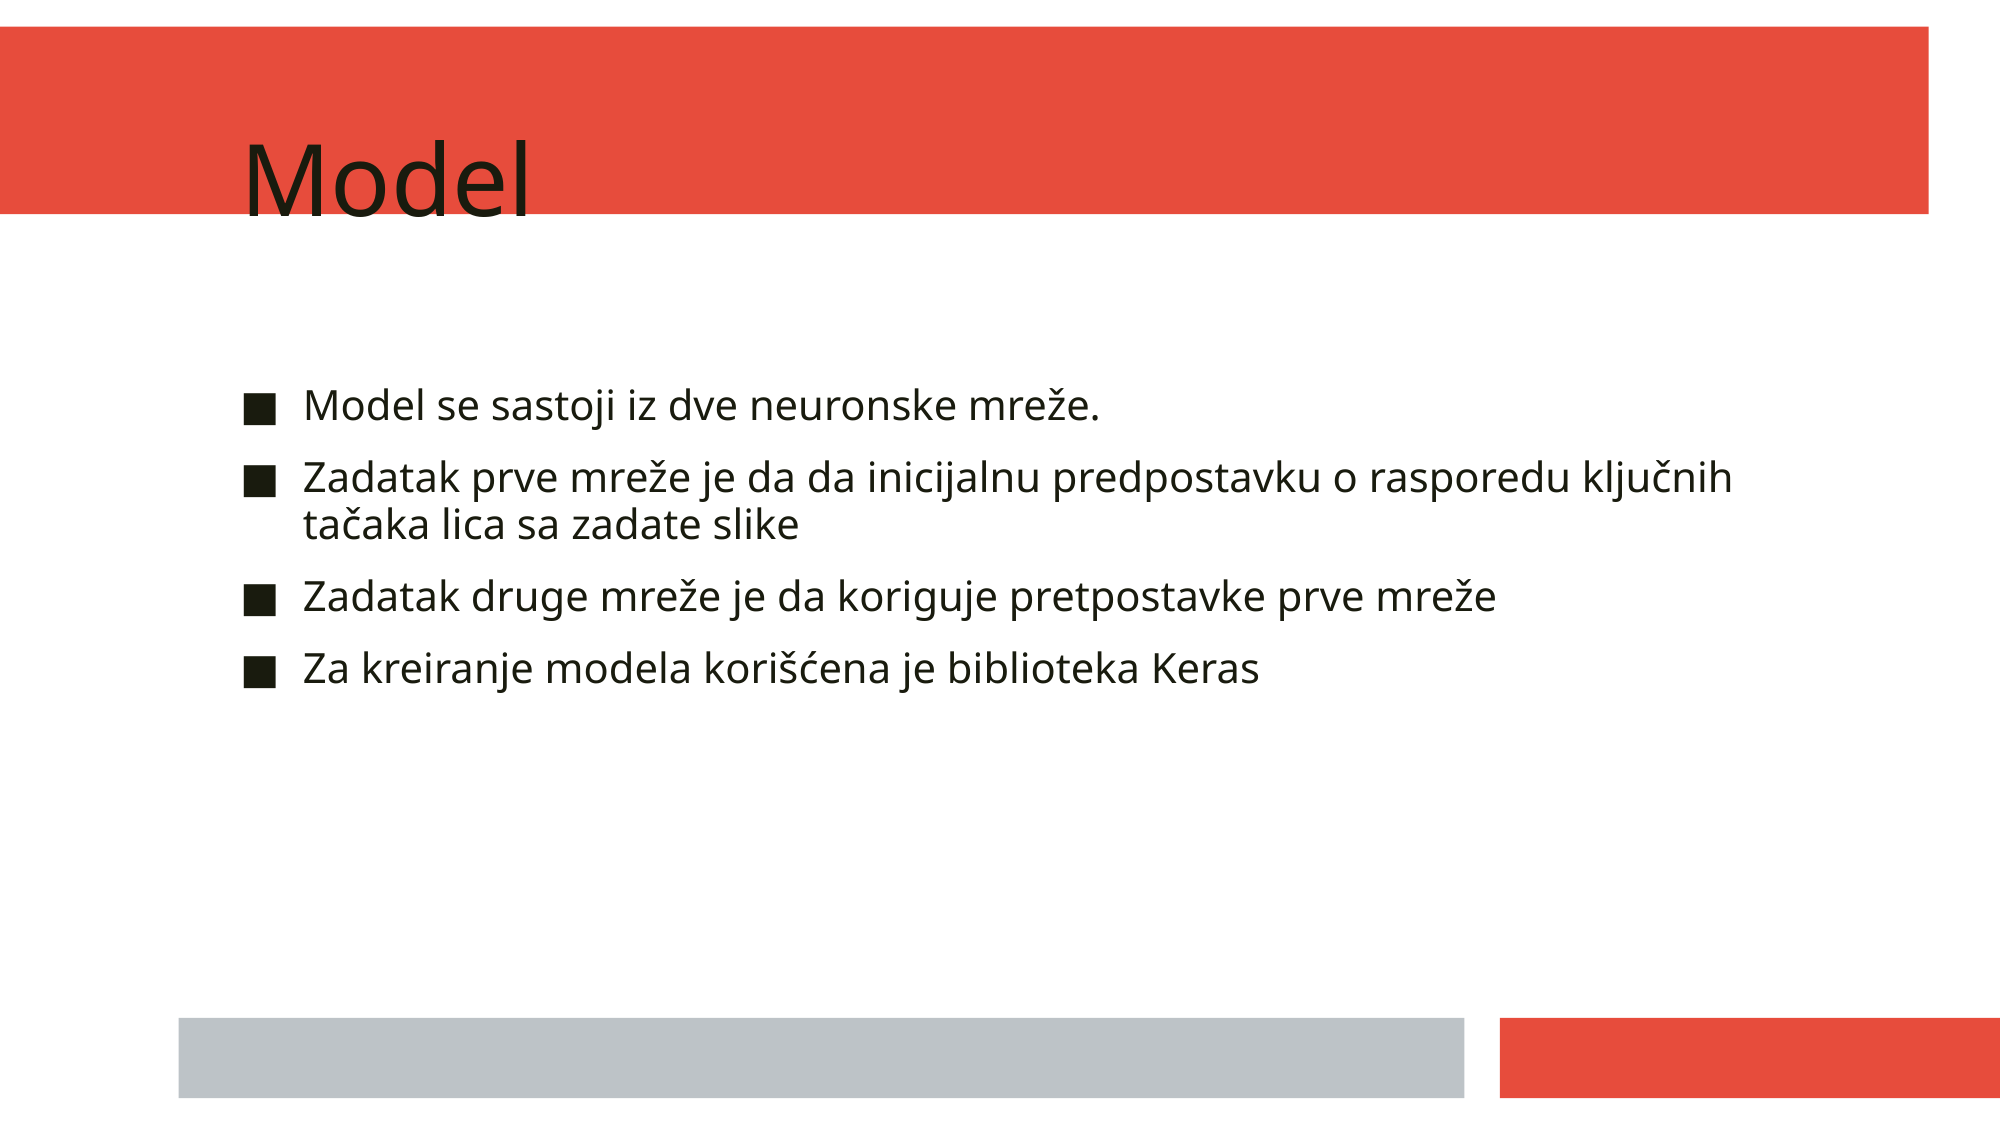

# Model
Model se sastoji iz dve neuronske mreže.
Zadatak prve mreže je da da inicijalnu predpostavku o rasporedu ključnih tačaka lica sa zadate slike
Zadatak druge mreže je da koriguje pretpostavke prve mreže
Za kreiranje modela korišćena je biblioteka Keras